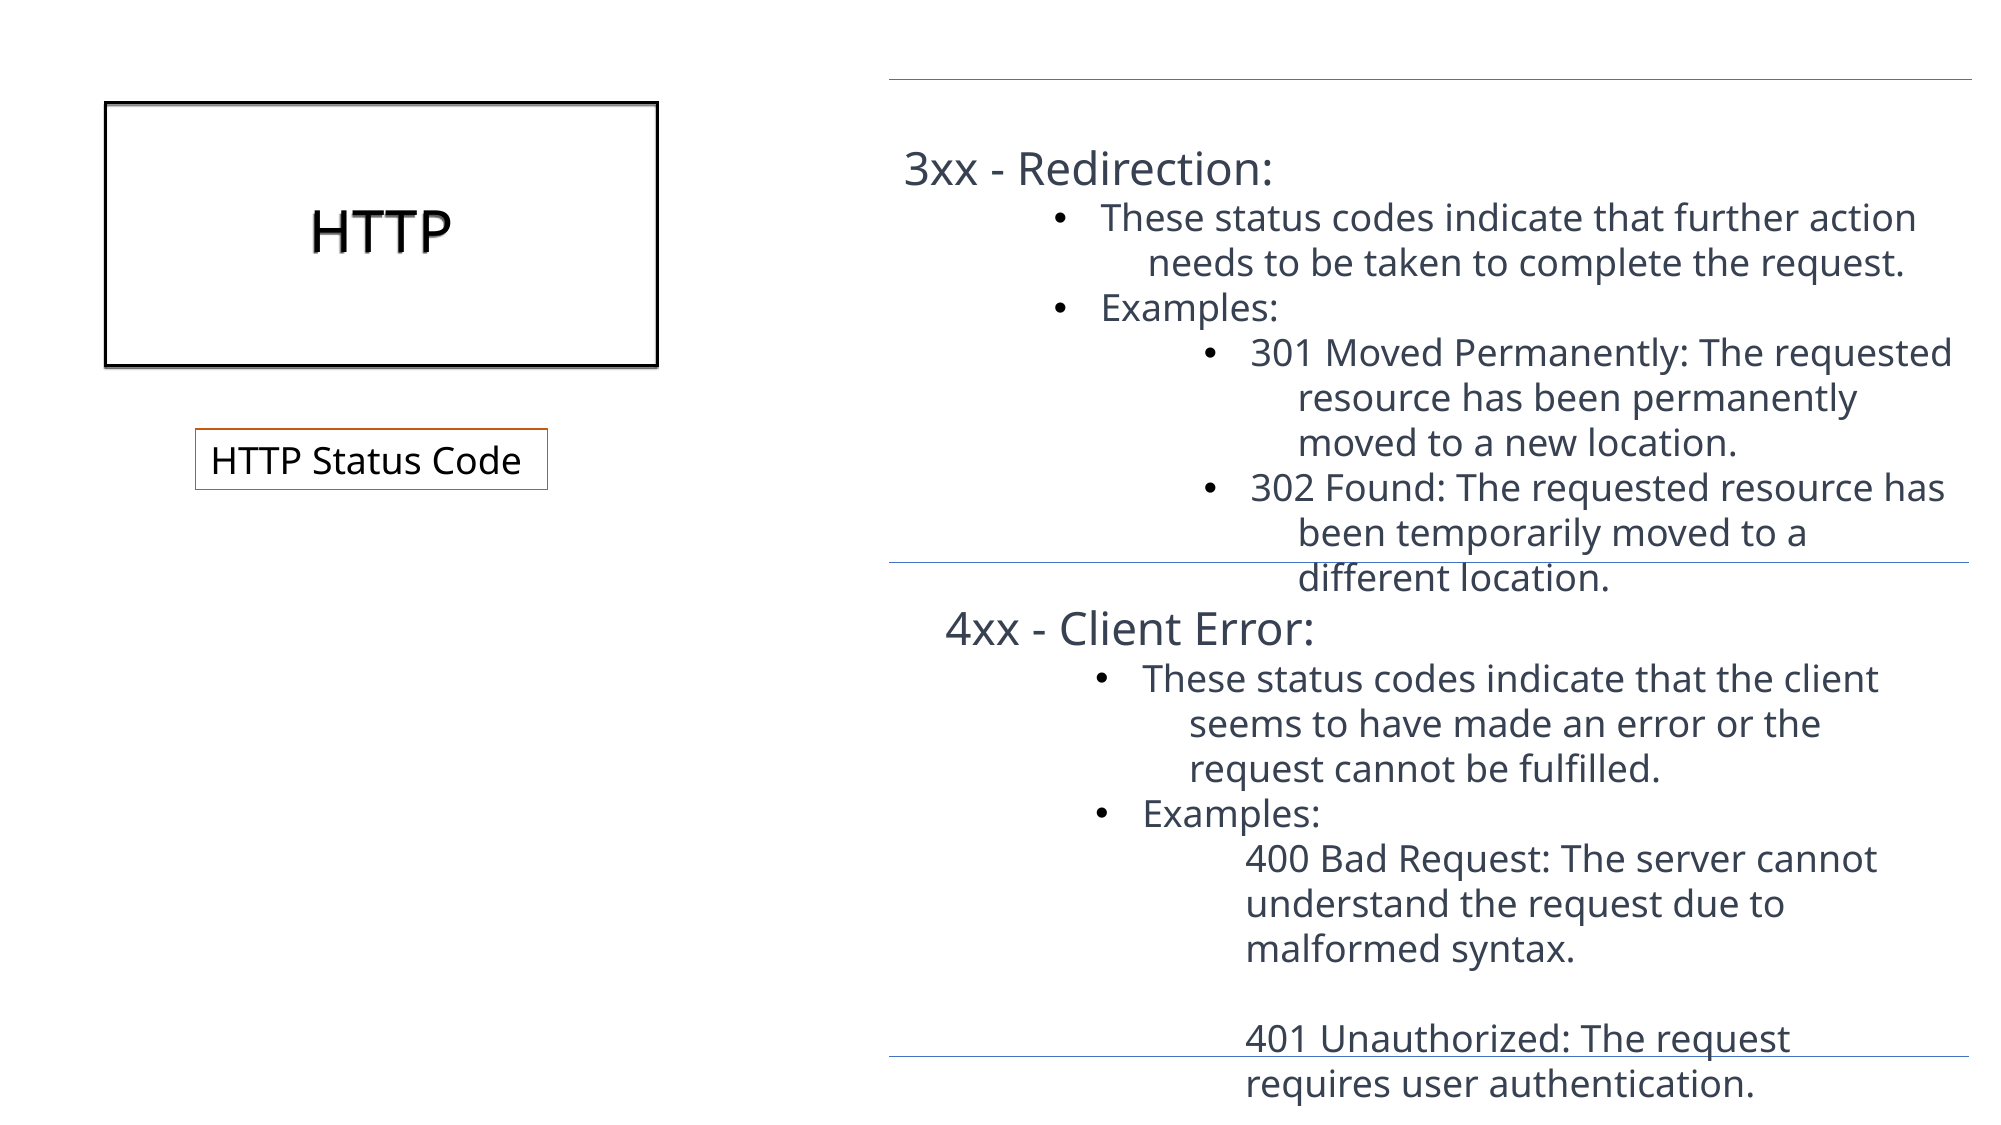

# HTTP
3xx - Redirection:
These status codes indicate that further action needs to be taken to complete the request.
Examples:
301 Moved Permanently: The requested resource has been permanently moved to a new location.
302 Found: The requested resource has been temporarily moved to a different location.
HTTP Status Code
4xx - Client Error:
These status codes indicate that the client seems to have made an error or the request cannot be fulfilled.
Examples:
400 Bad Request: The server cannot understand the request due to malformed syntax.
401 Unauthorized: The request requires user authentication.